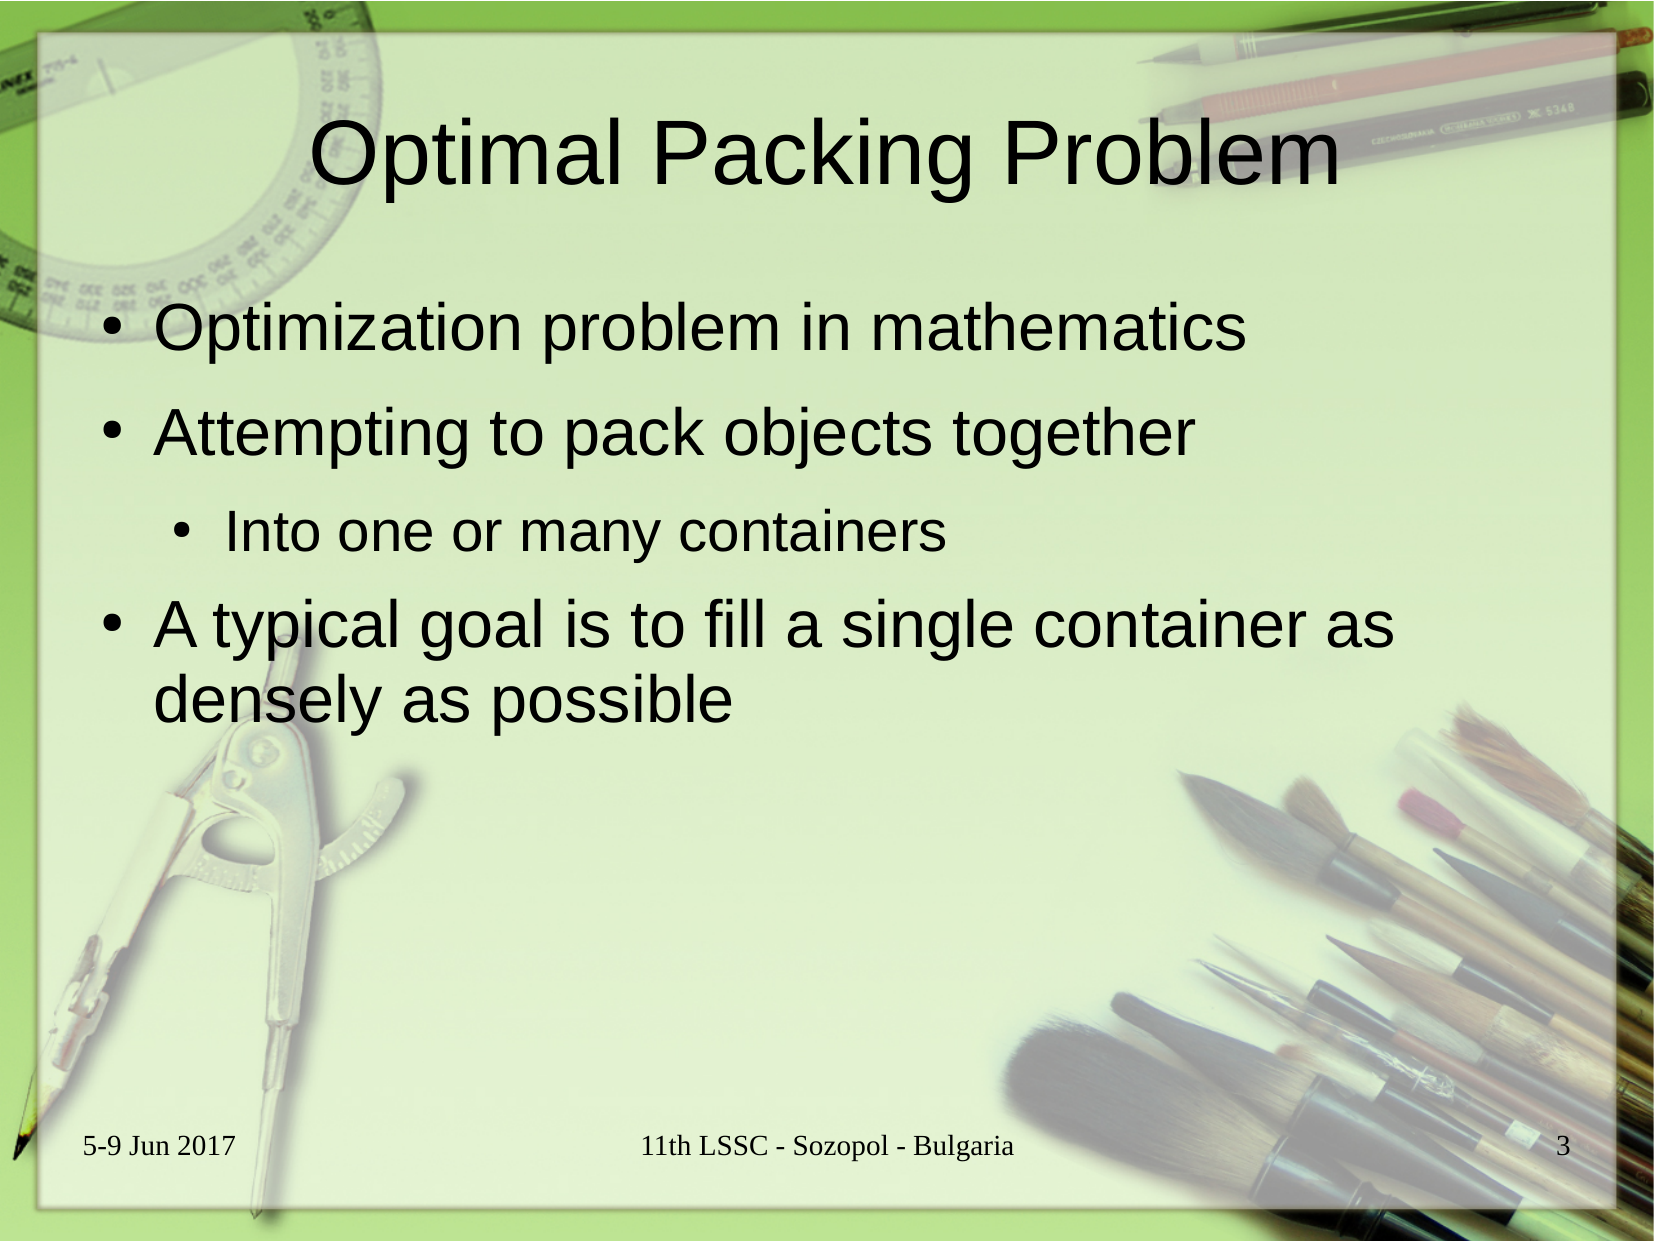

# Optimal Packing Problem
Optimization problem in mathematics
Attempting to pack objects together
Into one or many containers
A typical goal is to fill a single container as densely as possible
5-9 Jun 2017
11th LSSC - Sozopol - Bulgaria
3